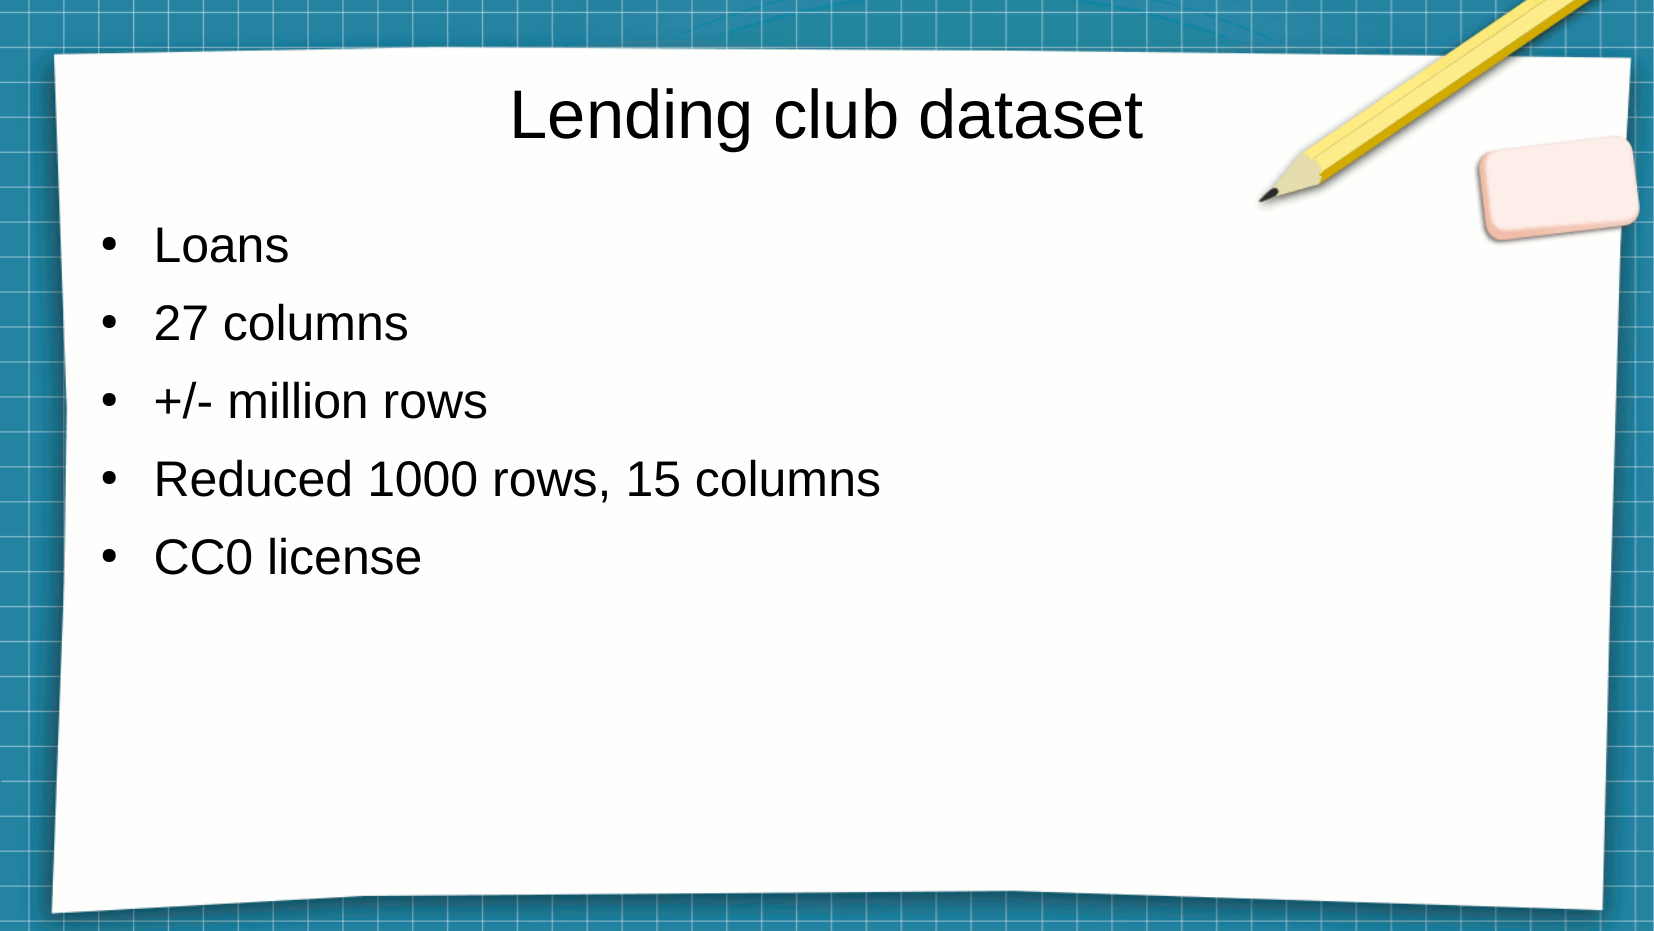

# Lending club dataset
Loans
27 columns
+/- million rows
Reduced 1000 rows, 15 columns
CC0 license